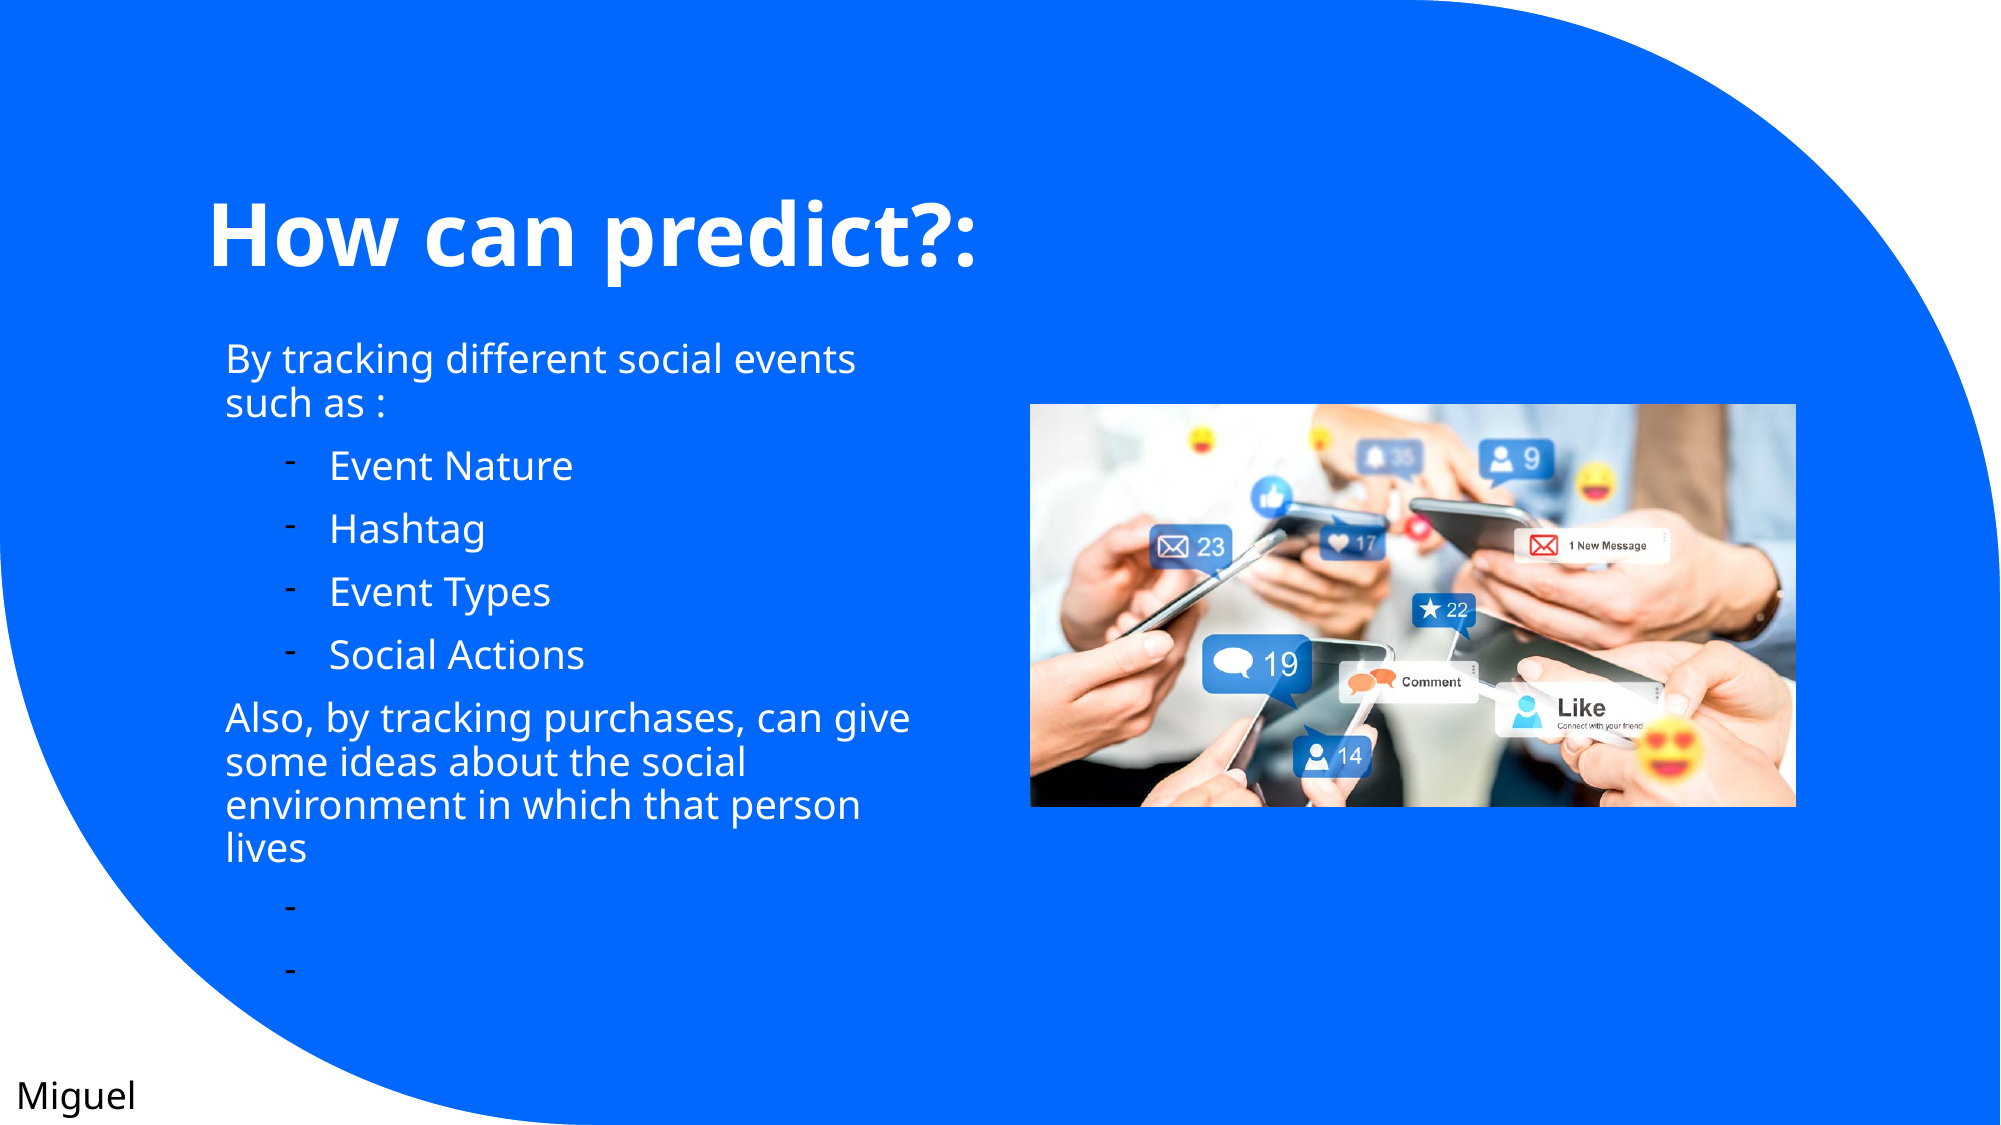

# How can predict?:
By tracking different social events such as :
Event Nature
Hashtag
Event Types
Social Actions
Also, by tracking purchases, can give some ideas about the social environment in which that person lives
Miguel